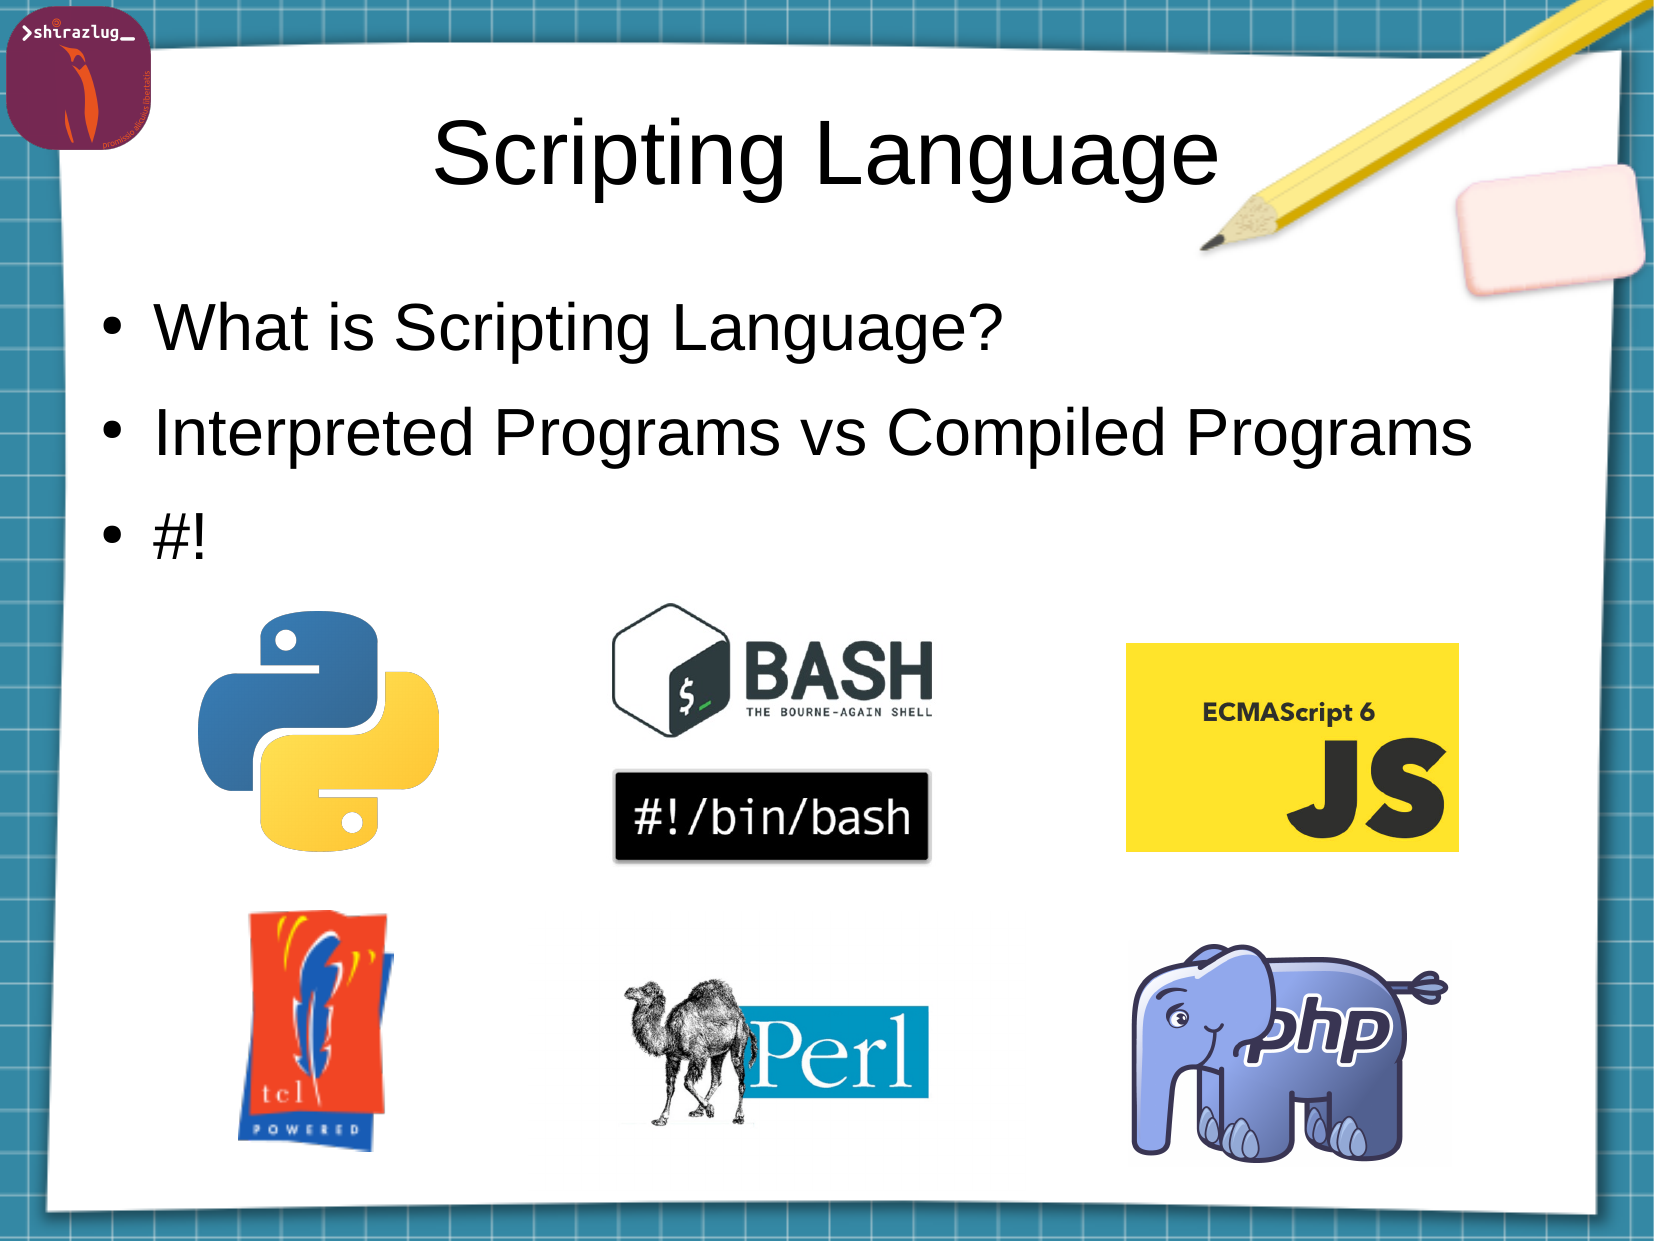

# Scripting Language
What is Scripting Language?
Interpreted Programs vs Compiled Programs
#!